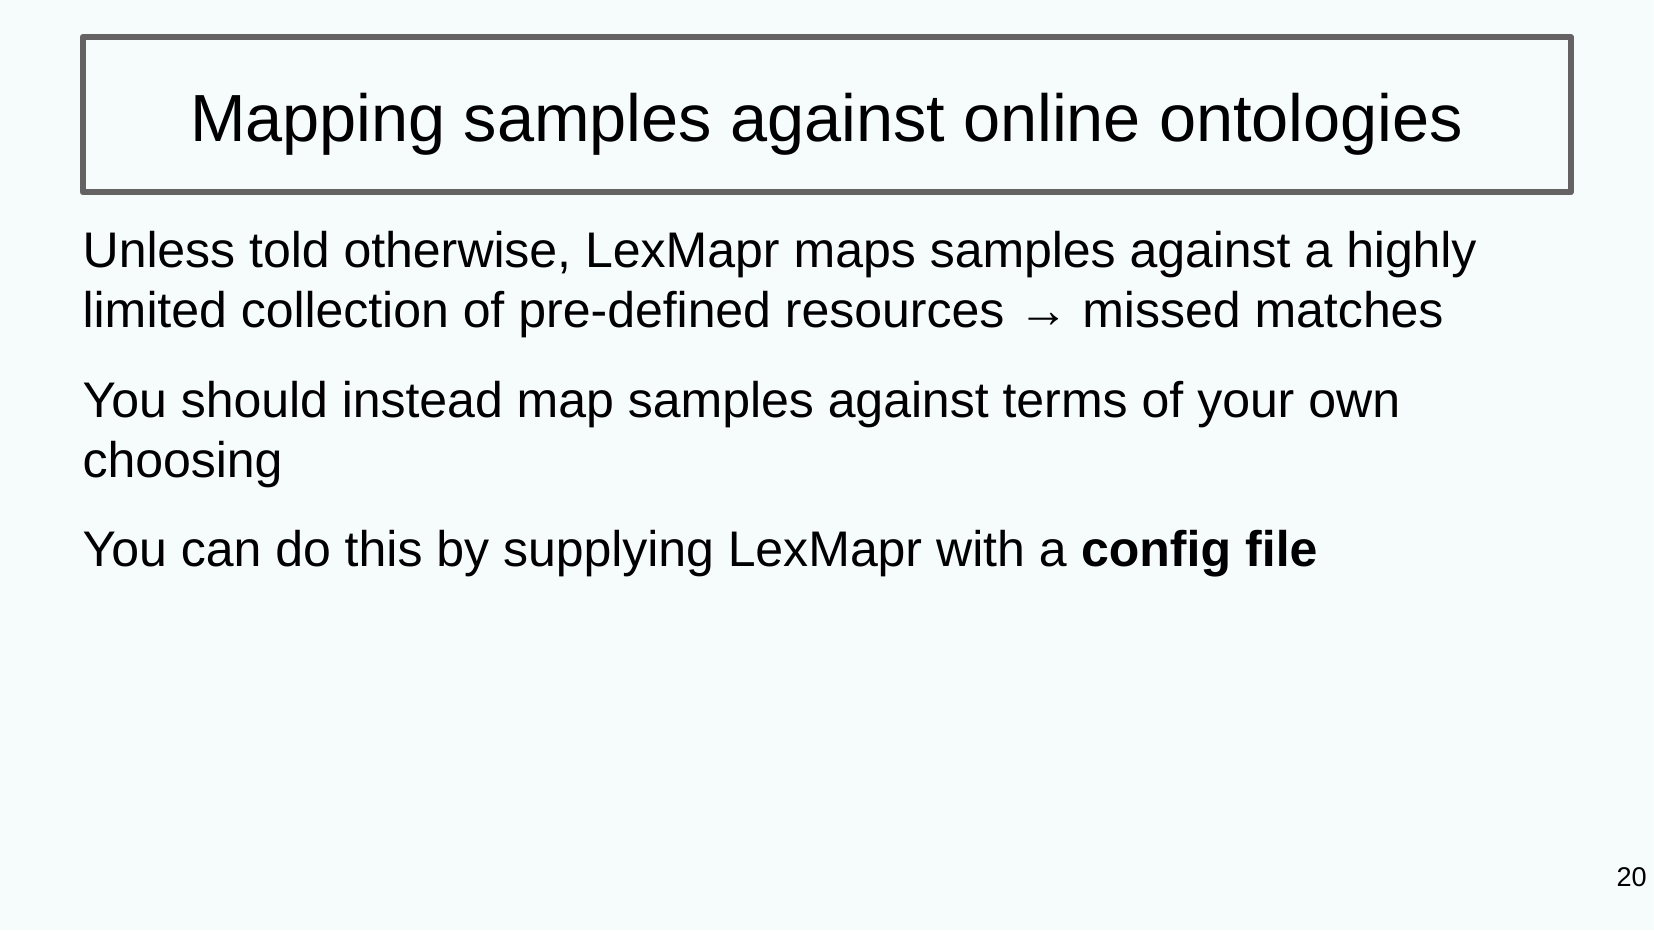

Mapping samples against online ontologies
Unless told otherwise, LexMapr maps samples against a highly limited collection of pre-defined resources → missed matches
You should instead map samples against terms of your own choosing
You can do this by supplying LexMapr with a config file